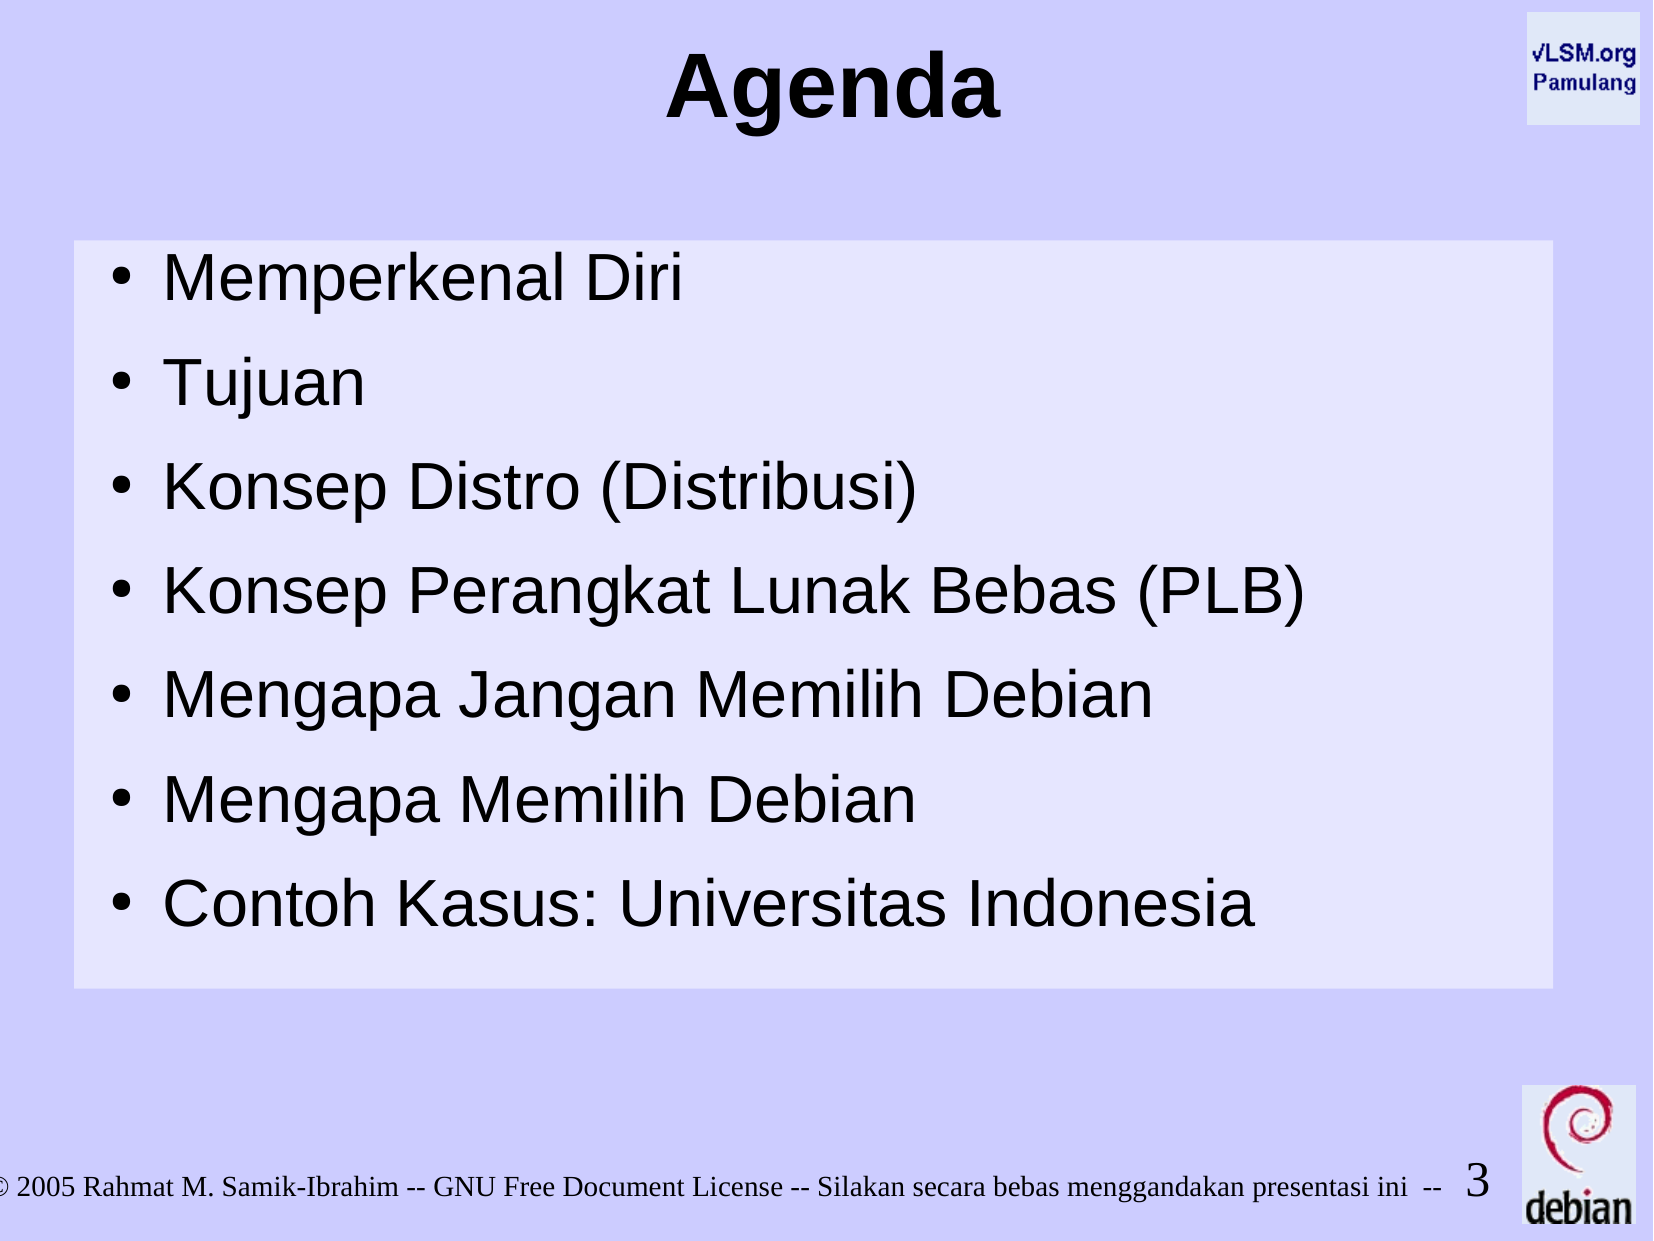

# Agenda
Memperkenal Diri
Tujuan
Konsep Distro (Distribusi)
Konsep Perangkat Lunak Bebas (PLB)
Mengapa Jangan Memilih Debian
Mengapa Memilih Debian
Contoh Kasus: Universitas Indonesia